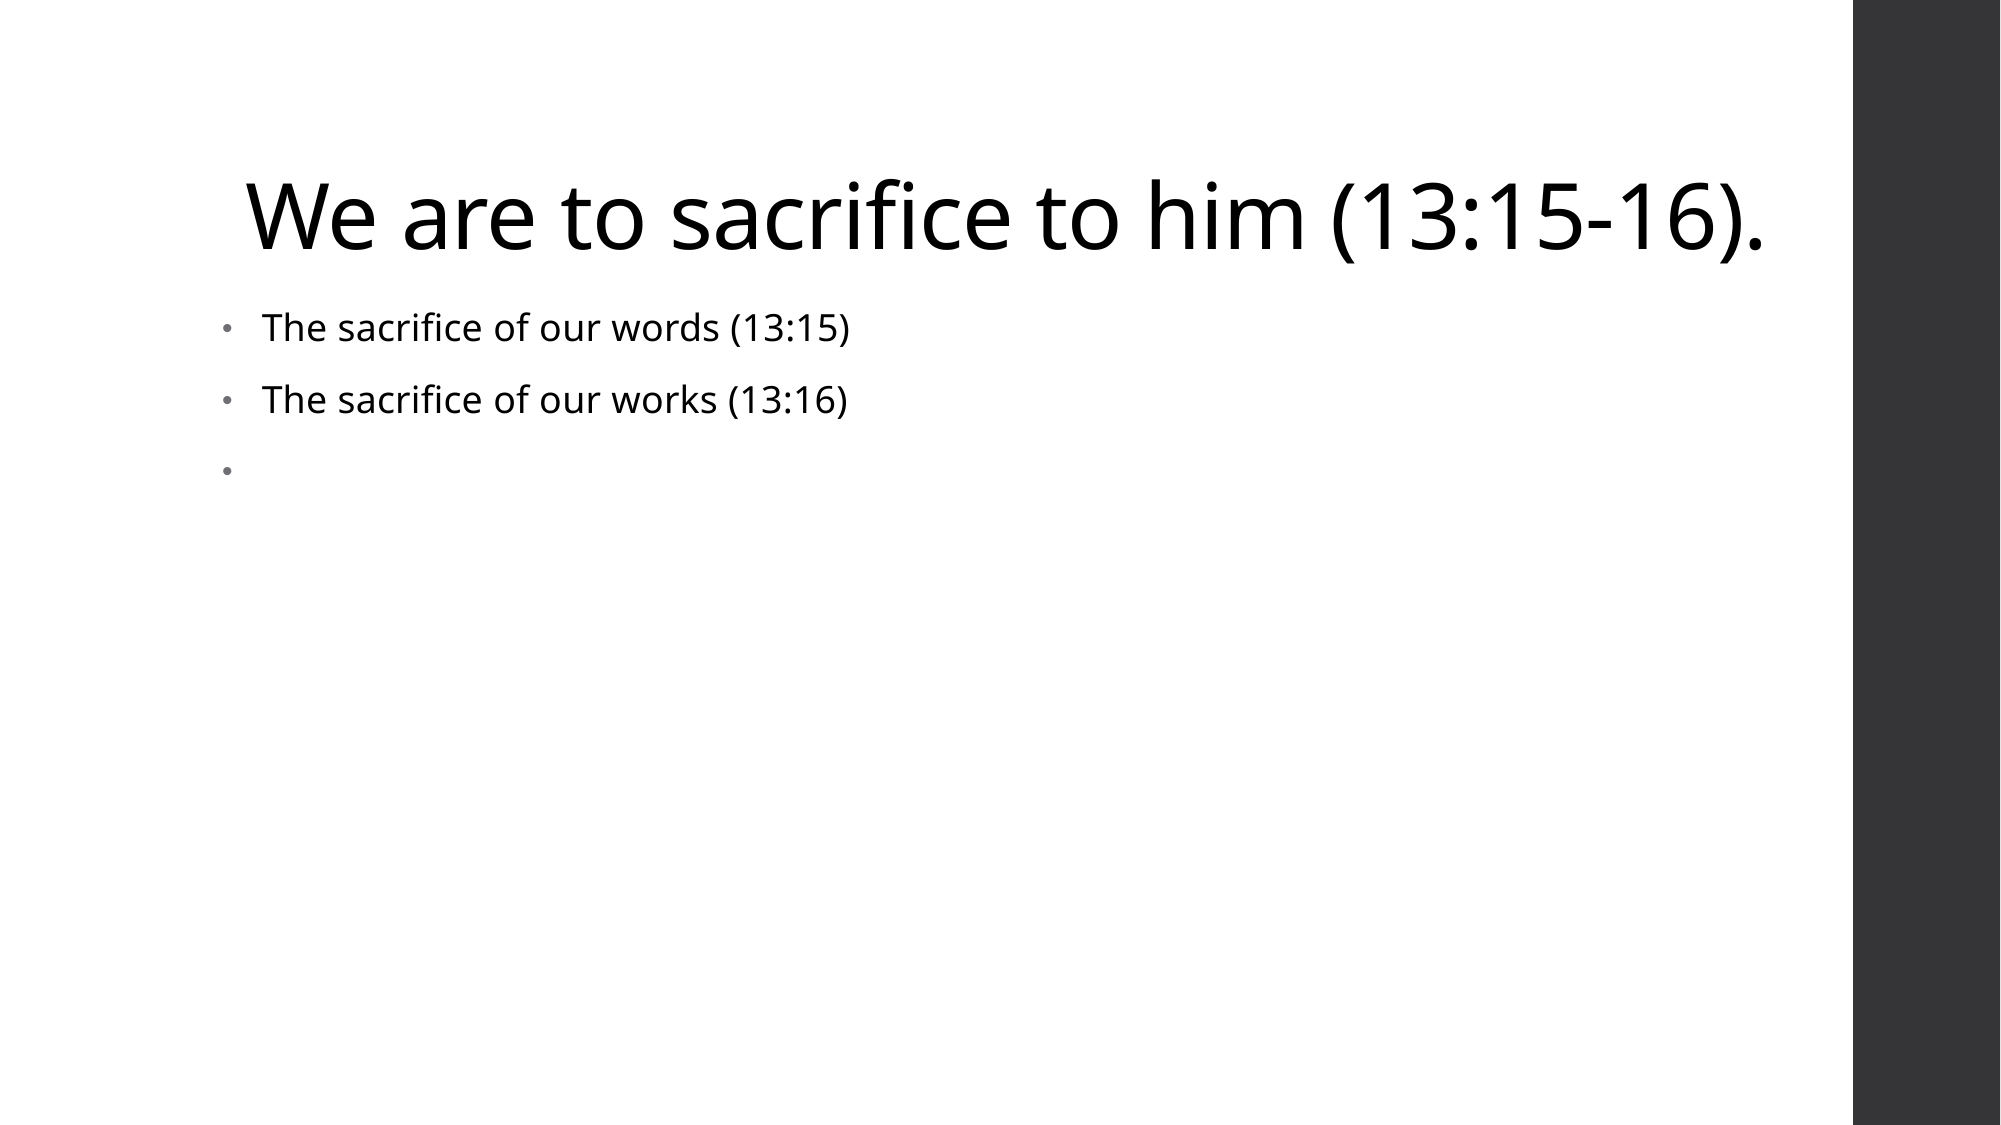

# We are to sacrifice to him (13:15-16).
 The sacrifice of our words (13:15)
 The sacrifice of our works (13:16)